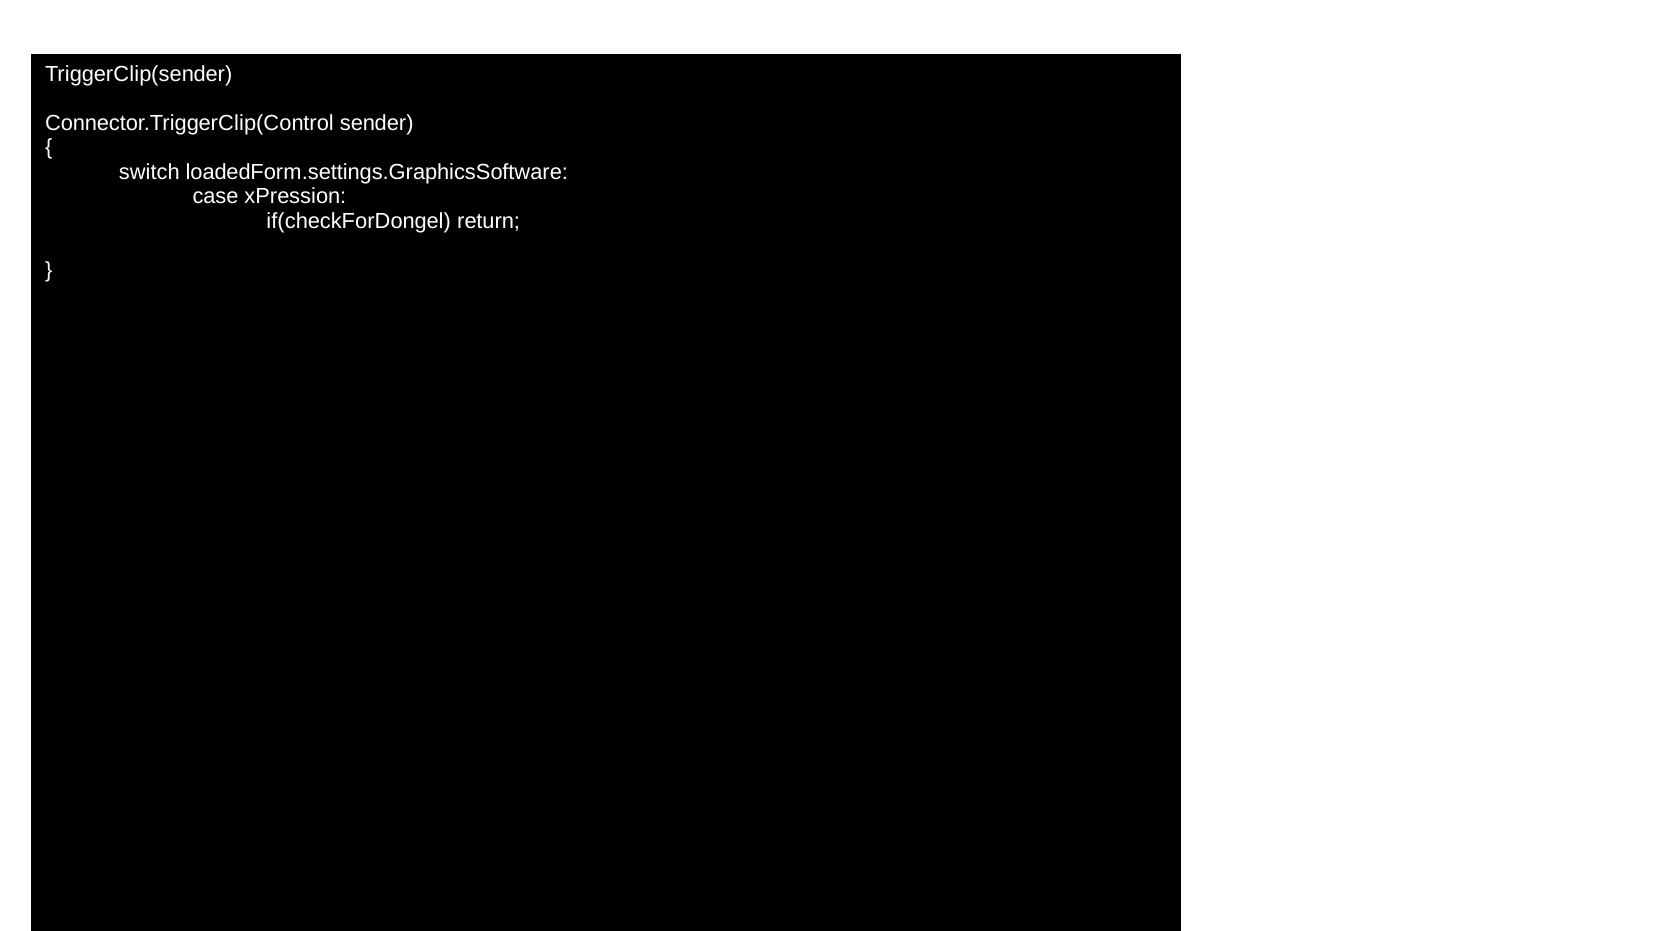

TriggerClip(sender)
Connector.TriggerClip(Control sender)
{
	switch loadedForm.settings.GraphicsSoftware:
		case xPression:
			if(checkForDongel) return;
}